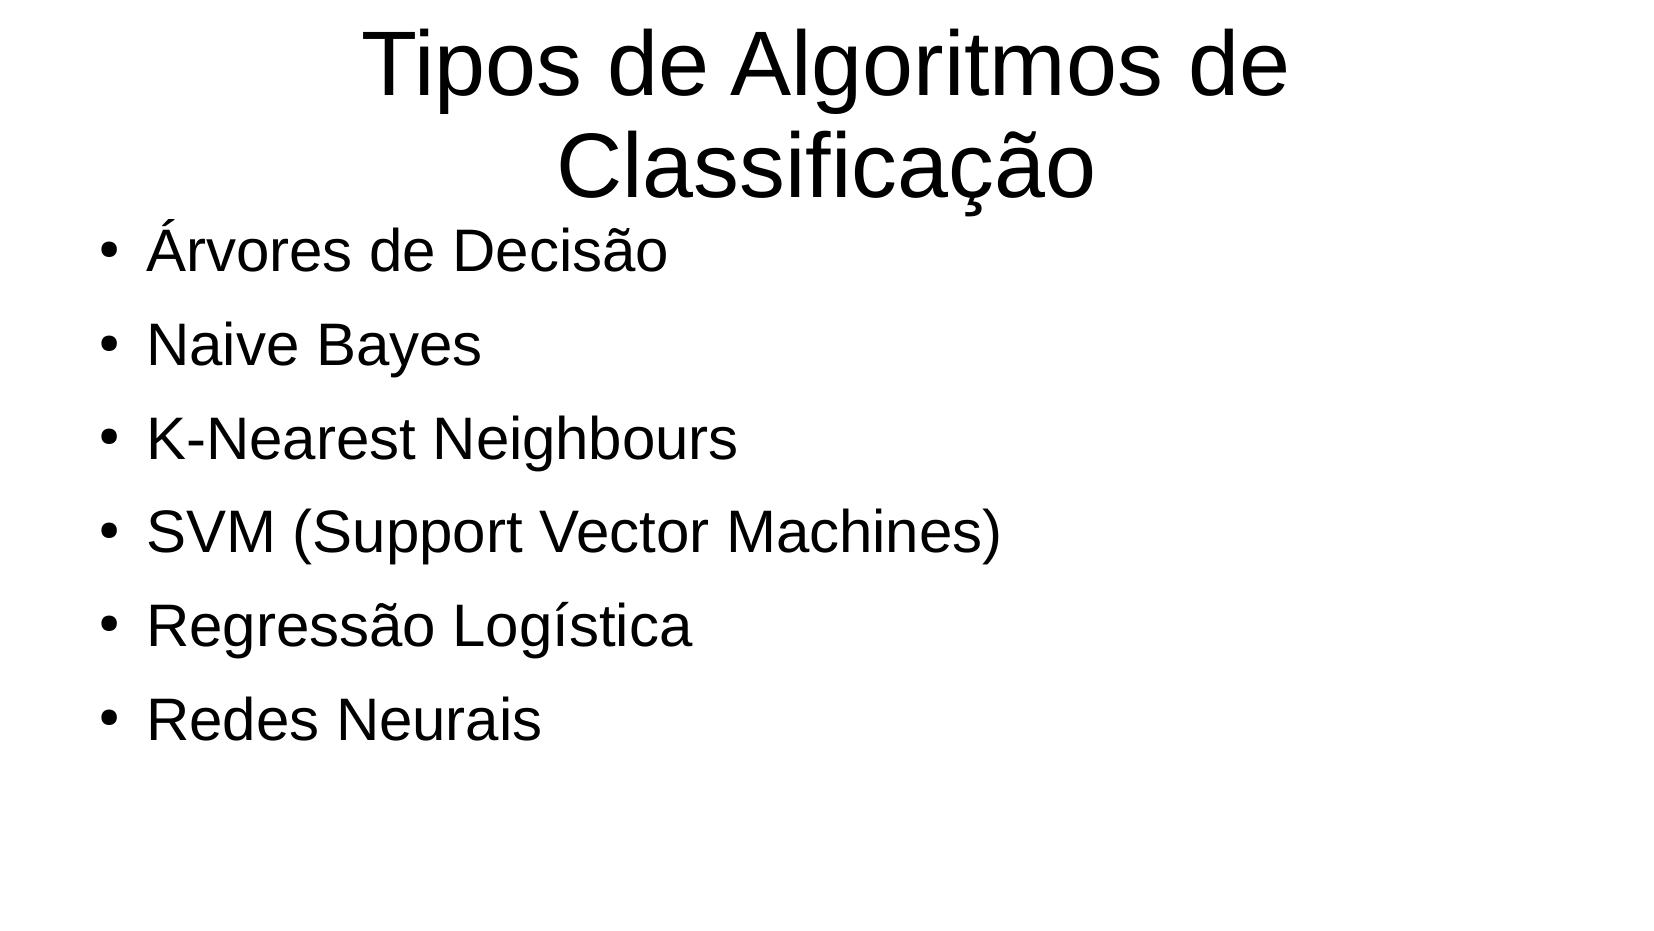

# Tipos de Algoritmos de Classificação
Árvores de Decisão
Naive Bayes
K-Nearest Neighbours
SVM (Support Vector Machines)
Regressão Logística
Redes Neurais